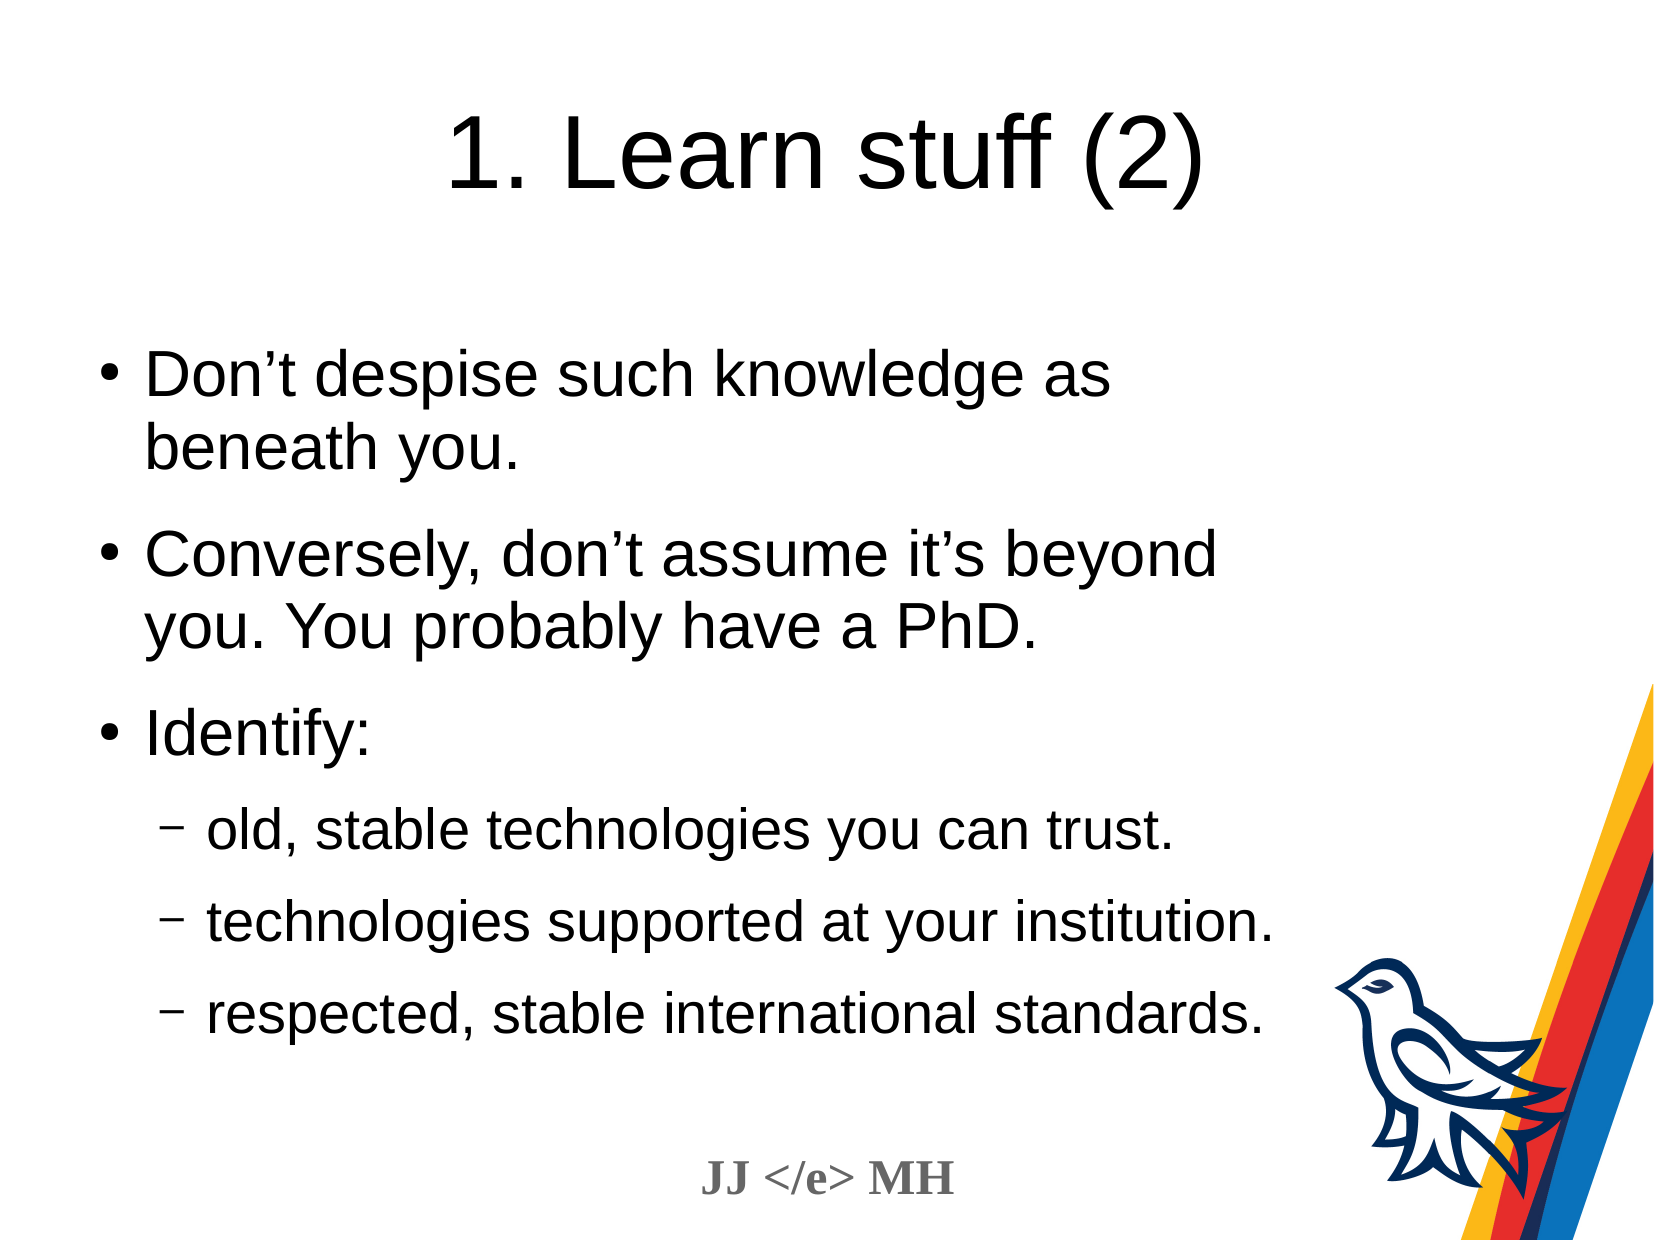

# 1. Learn stuff (2)
Don’t despise such knowledge as beneath you.
Conversely, don’t assume it’s beyond you. You probably have a PhD.
Identify:
old, stable technologies you can trust.
technologies supported at your institution.
respected, stable international standards.